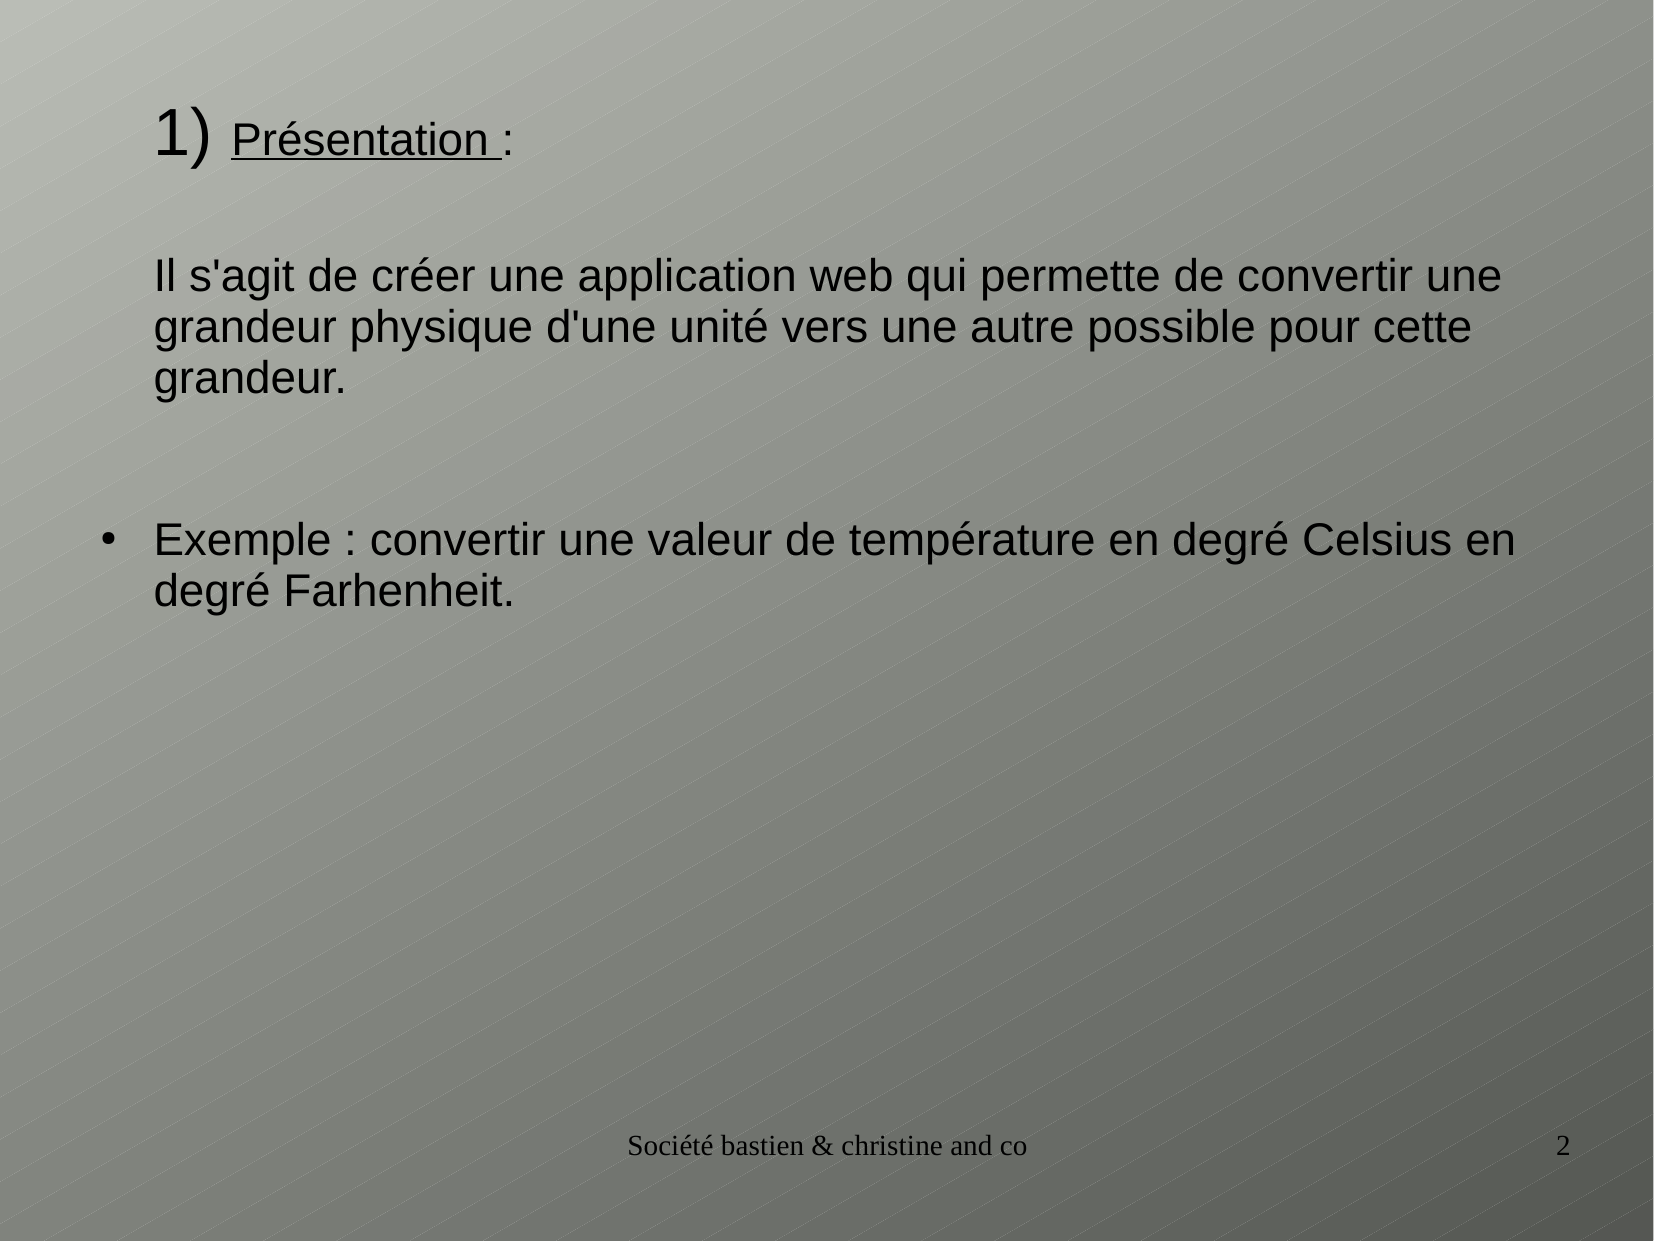

# 1) Présentation :
Il s'agit de créer une application web qui permette de convertir une grandeur physique d'une unité vers une autre possible pour cette grandeur.
Exemple : convertir une valeur de température en degré Celsius en degré Farhenheit.
Société bastien & christine and co
2